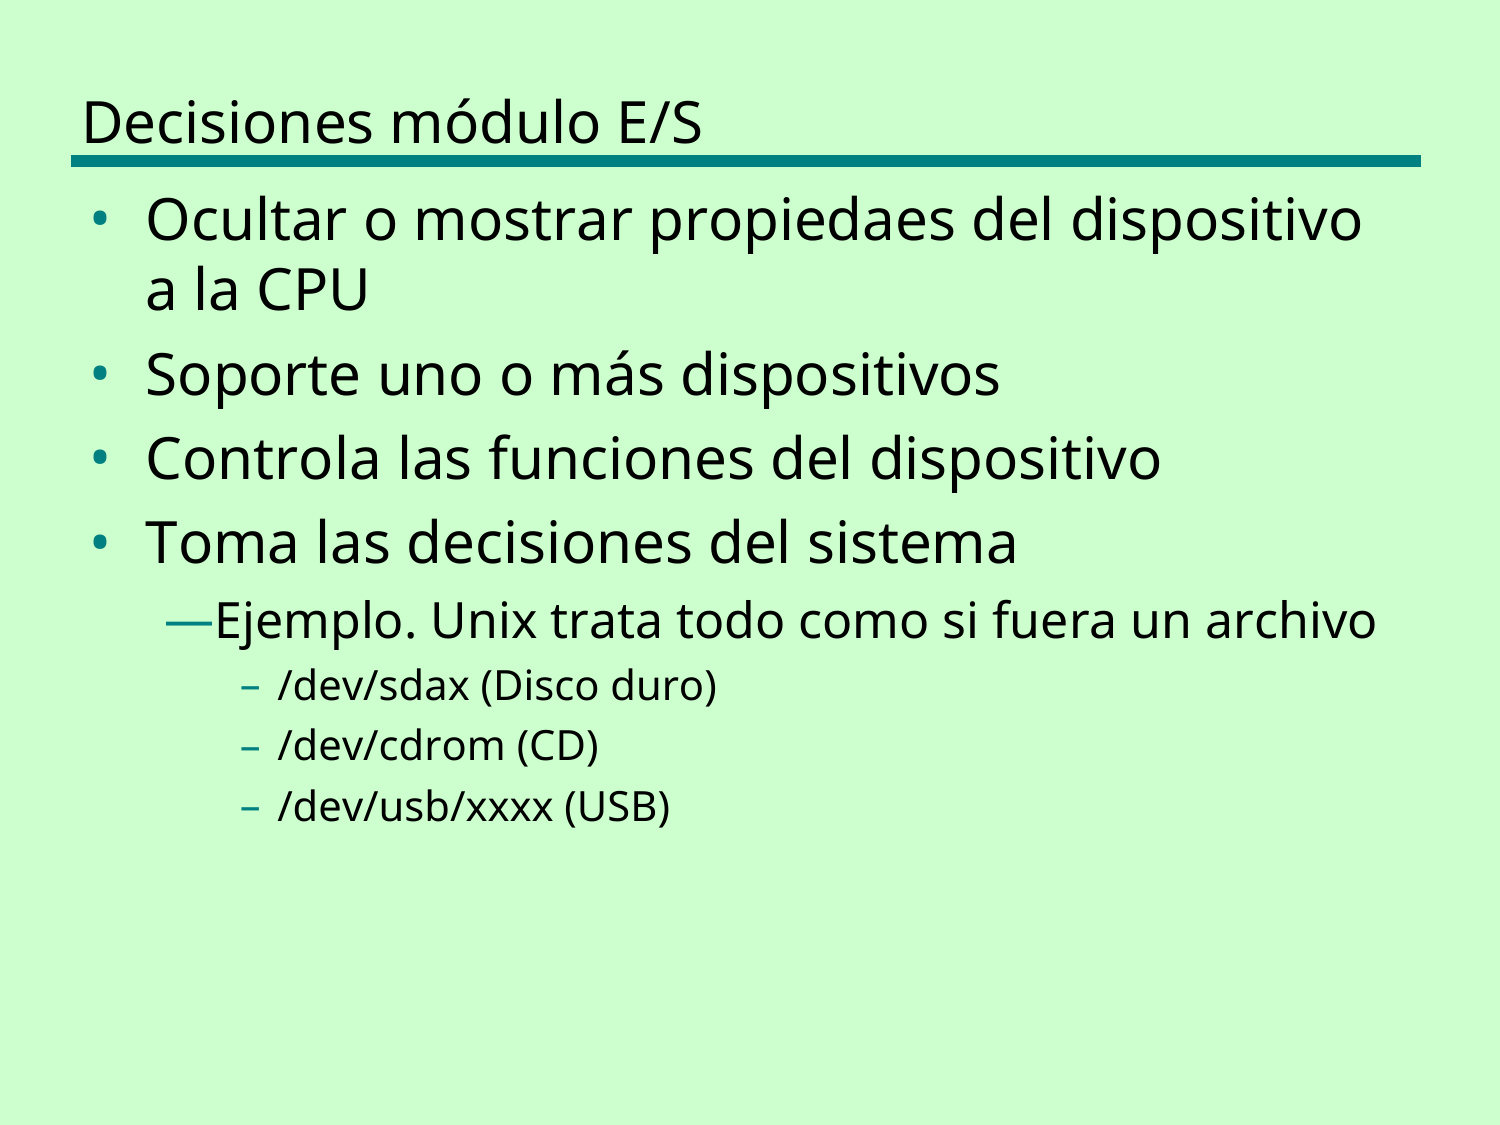

# Decisiones módulo E/S
Ocultar o mostrar propiedaes del dispositivo a la CPU
Soporte uno o más dispositivos
Controla las funciones del dispositivo
Toma las decisiones del sistema
Ejemplo. Unix trata todo como si fuera un archivo
/dev/sdax (Disco duro)
/dev/cdrom (CD)
/dev/usb/xxxx (USB)